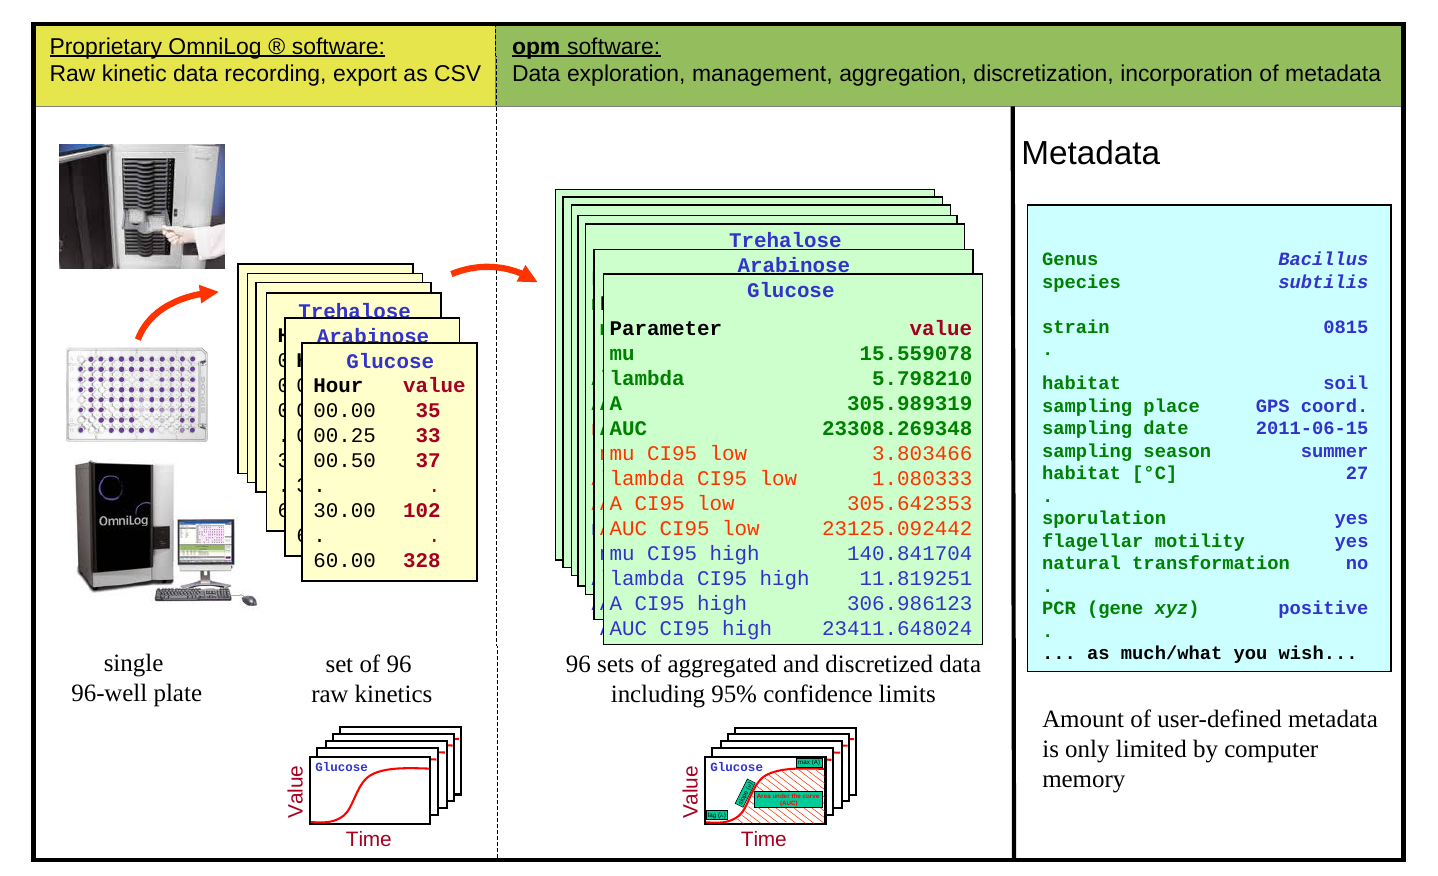

Proprietary OmniLog ® software:
Raw kinetic data recording, export as CSV
opm software:
Data exploration, management, aggregation, discretization, incorporation of metadata
Metadata
Genus Bacillus
species subtilis
strain 0815
.
habitat soil
sampling place GPS coord.
sampling date 2011-06-15
sampling season summer
habitat [°C] 27
.
sporulation yes
flagellar motility yes
natural transformation no
.
PCR (gene xyz) positive
.
... as much/what you wish...
 Trehalose
Parameter value
mu 15.559078
lambda 5.798210
A 305.989319
AUC 23308.269348
mu CI95 low 3.803466
lambda CI95 low 1.080333
A CI95 low 305.642353
AUC CI95 low 23125.092442
mu CI95 high 140.841704
lambda CI95 high 11.819251
A CI95 high 306.986123
AUC CI95 high 23411.648024
 Trehalose
Parameter value
mu 15.559078
lambda 5.798210
A 305.989319
AUC 23308.269348
mu CI95 low 3.803466
lambda CI95 low 1.080333
A CI95 low 305.642353
AUC CI95 low 23125.092442
mu CI95 high 140.841704
lambda CI95 high 11.819251
A CI95 high 306.986123
AUC CI95 high 23411.648024
 Arabinose
Parameter value
mu 15.559078
lambda 5.798210
A 305.989319
AUC 23308.269348
mu CI95 low 3.803466
lambda CI95 low 1.080333
A CI95 low 305.642353
AUC CI95 low 23125.092442
mu CI95 high 140.841704
lambda CI95 high 11.819251
A CI95 high 306.986123
AUC CI95 high 23411.648024
 Arabinose
Parameter value
mu 15.559078
lambda 5.798210
A 305.989319
AUC 23308.269348
mu CI95 low 3.803466
lambda CI95 low 1.080333
A CI95 low 305.642353
AUC CI95 low 23125.092442
mu CI95 high 140.841704
lambda CI95 high 11.819251
A CI95 high 306.986123
AUC CI95 high 23411.648024
Trehalose
Hour
00.00
00.25
00.50
.
30.00
.
60.00
value
 35
 33
 37
 .
102
 .
328
Arabinose
Hour
00.00
00.25
00.50
.
30.00
.
60.00
value
 35
 33
 37
 .
102
 .
328
Glucose
Hour
00.00
00.25
00.50
.
30.00
.
60.00
value
 35
 33
 37
 .
102
 .
328
 Glucose
Parameter value
mu 15.559078
lambda 5.798210
A 305.989319
AUC 23308.269348
mu CI95 low 3.803466
lambda CI95 low 1.080333
A CI95 low 305.642353
AUC CI95 low 23125.092442
mu CI95 high 140.841704
lambda CI95 high 11.819251
A CI95 high 306.986123
AUC CI95 high 23411.648024
single
96-well plate
set of 96
raw kinetics
96 sets of aggregated and discretized data
including 95% confidence limits
Amount of user-defined metadata is only limited by computer memory
Glucose
Value
Time
Glucose
max (A)
slope ()
Value
Area under the curve
(AUC)
lag ()
Time